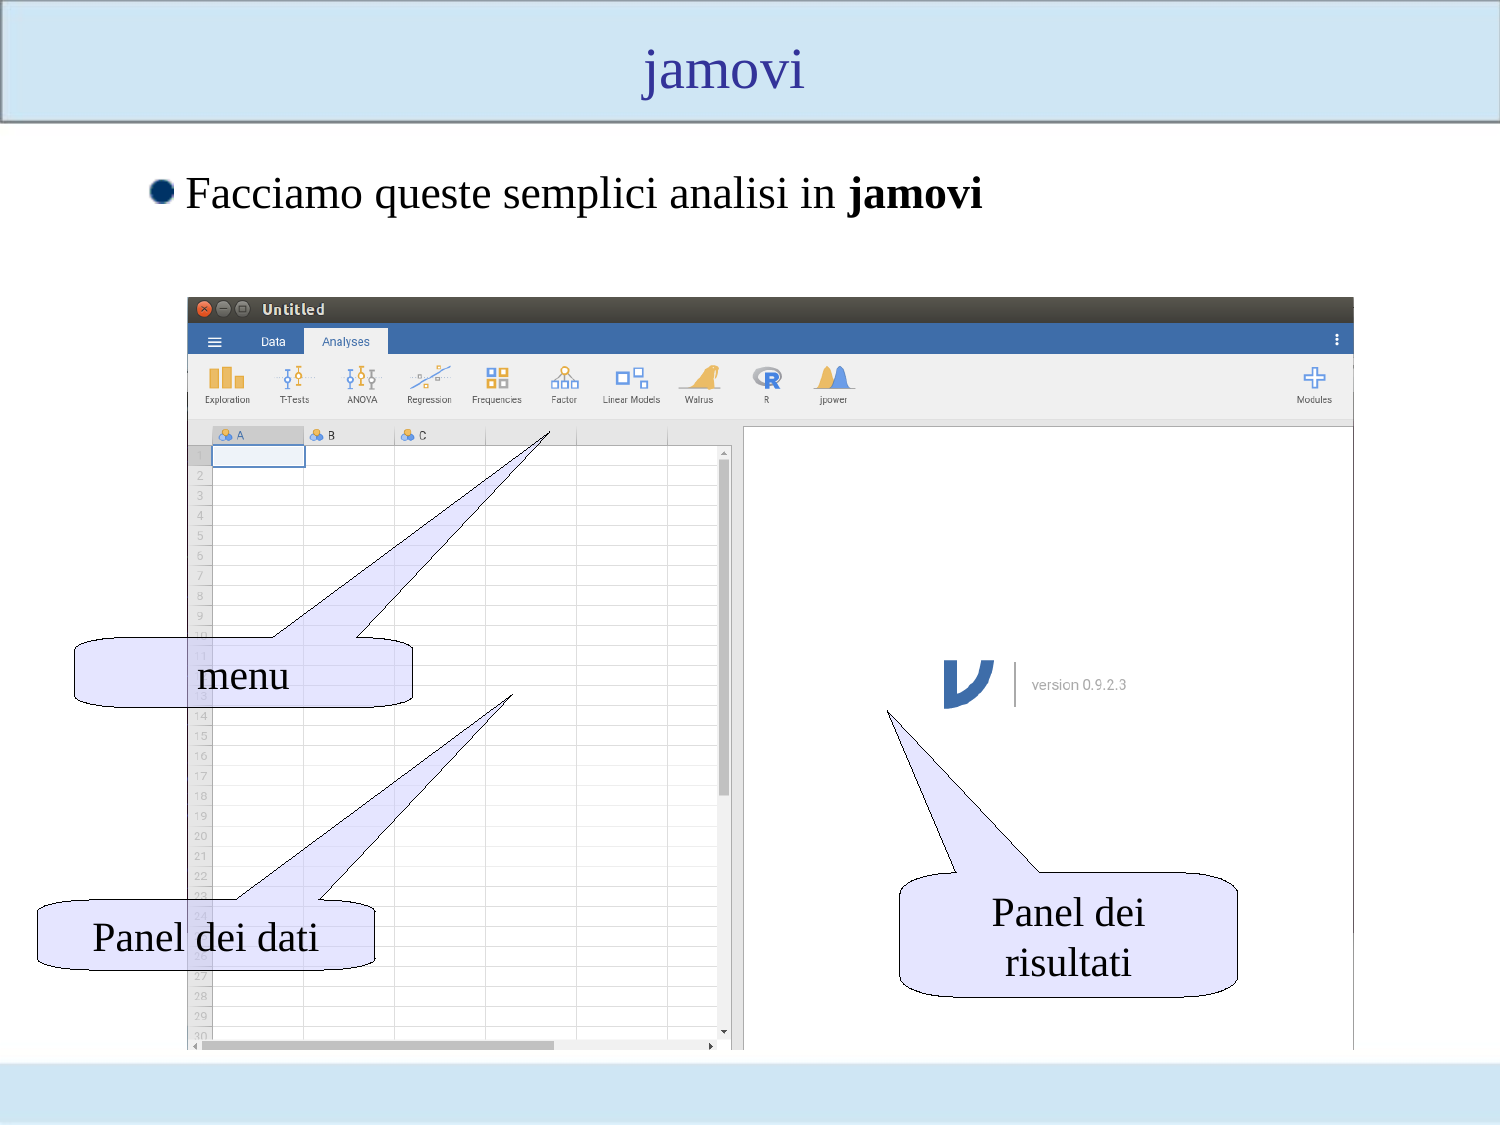

# jamovi
 Facciamo queste semplici analisi in jamovi
menu
Panel dei risultati
Panel dei dati
89